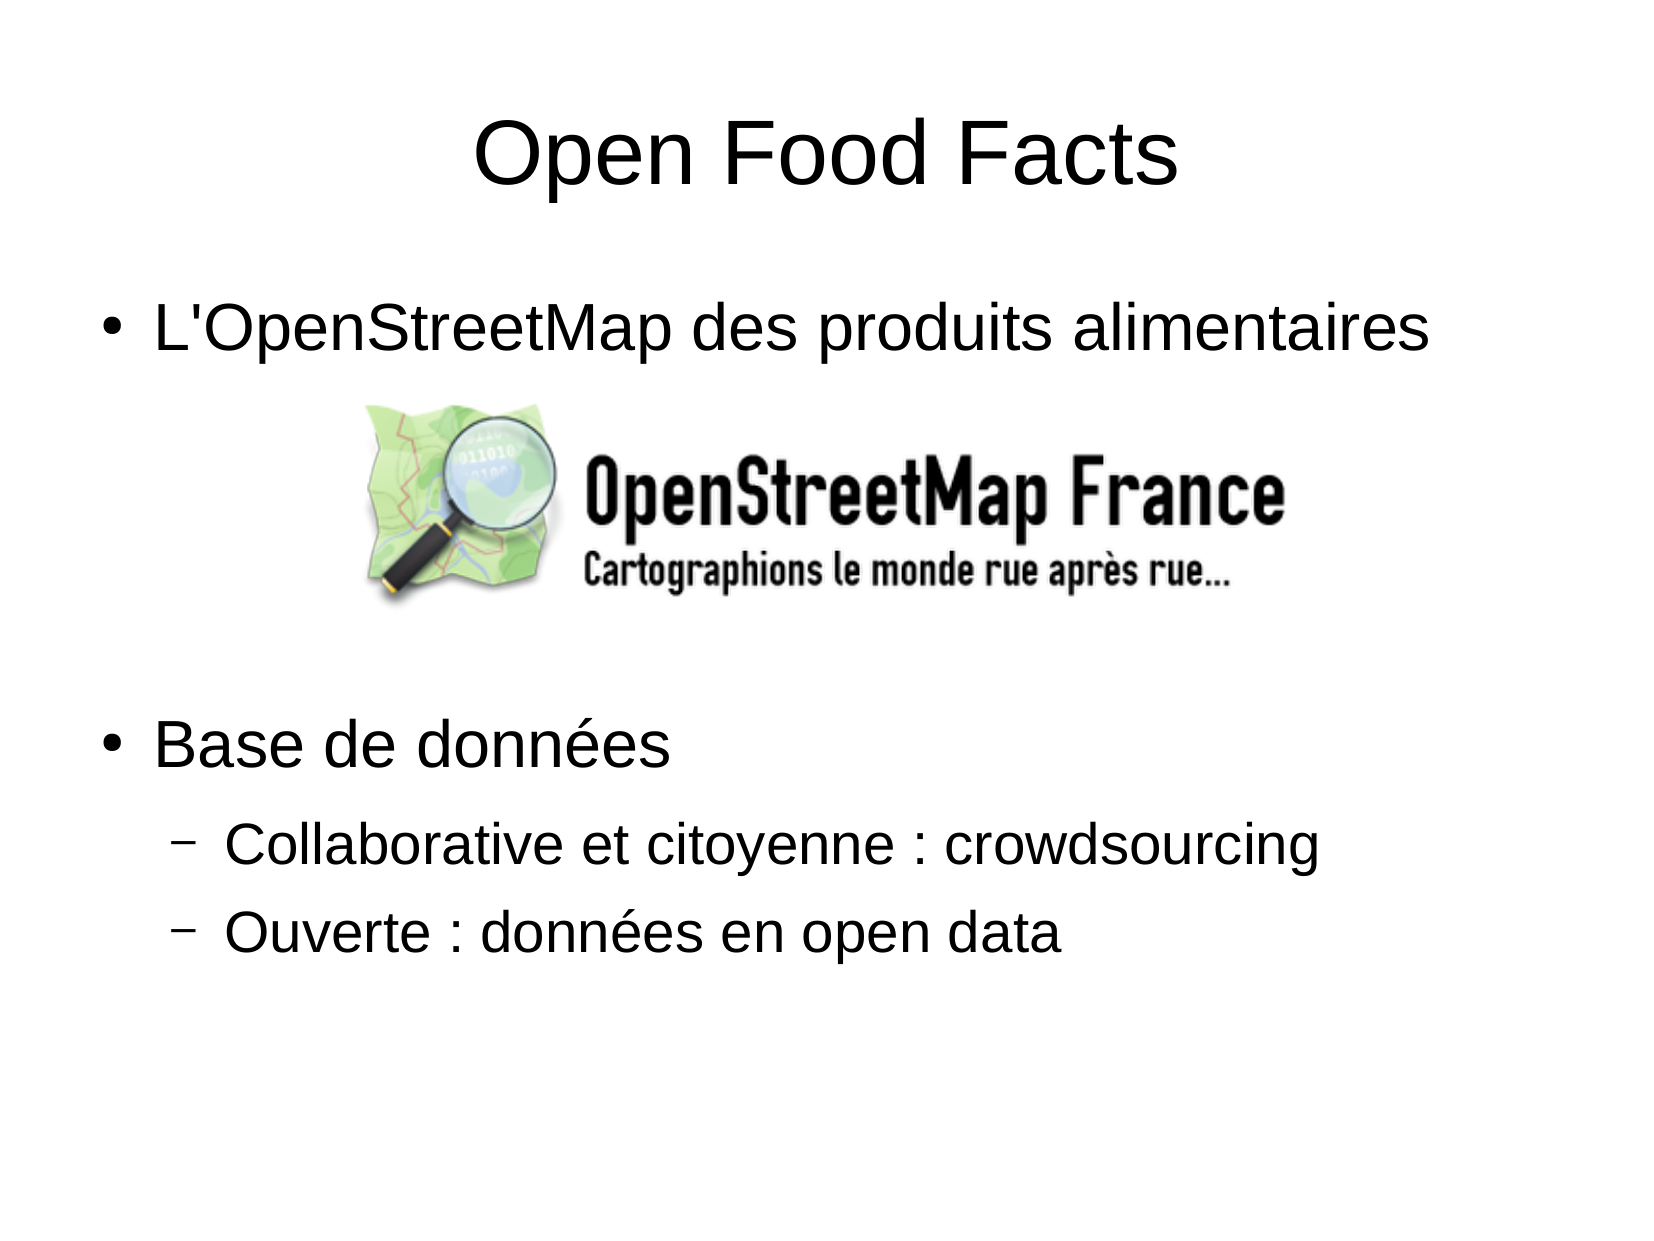

# Open Food Facts
L'OpenStreetMap des produits alimentaires
Base de données
Collaborative et citoyenne : crowdsourcing
Ouverte : données en open data